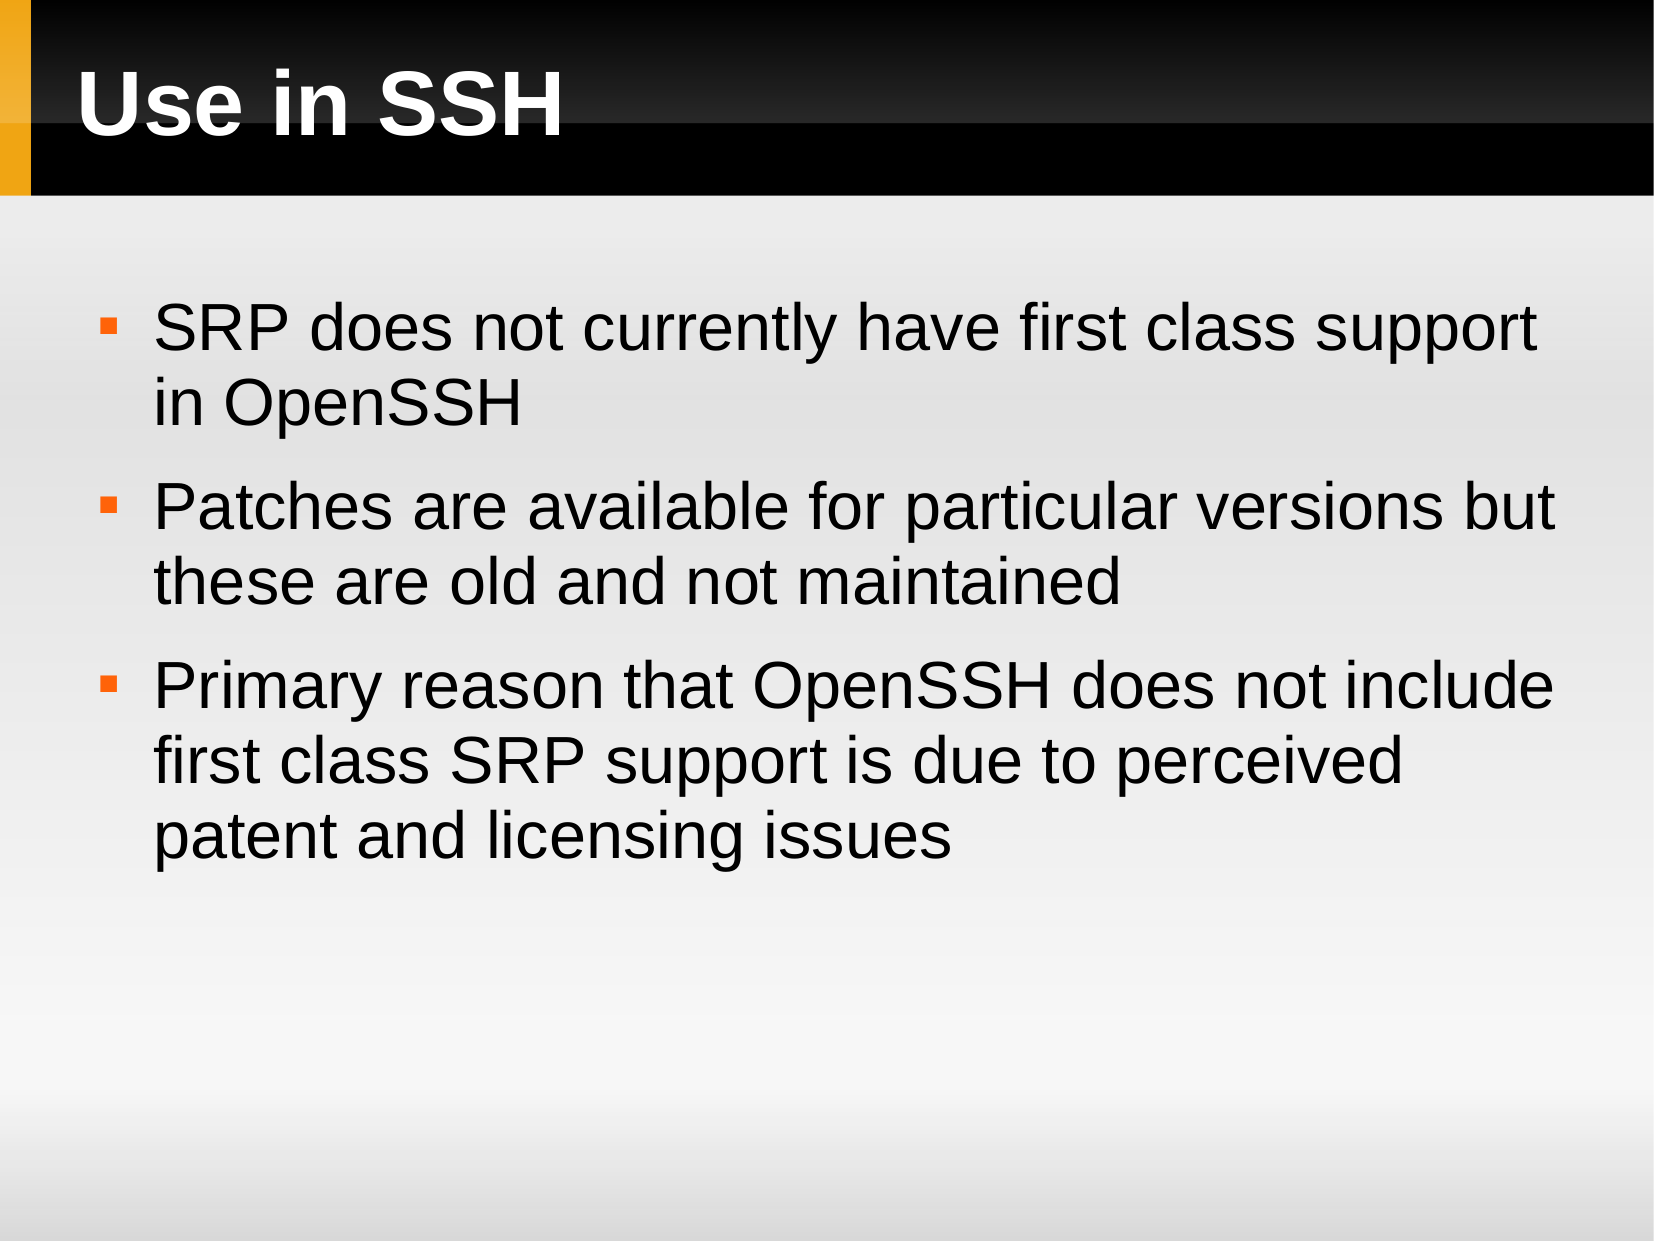

# Use in SSH
SRP does not currently have first class support in OpenSSH
Patches are available for particular versions but these are old and not maintained
Primary reason that OpenSSH does not include first class SRP support is due to perceived patent and licensing issues